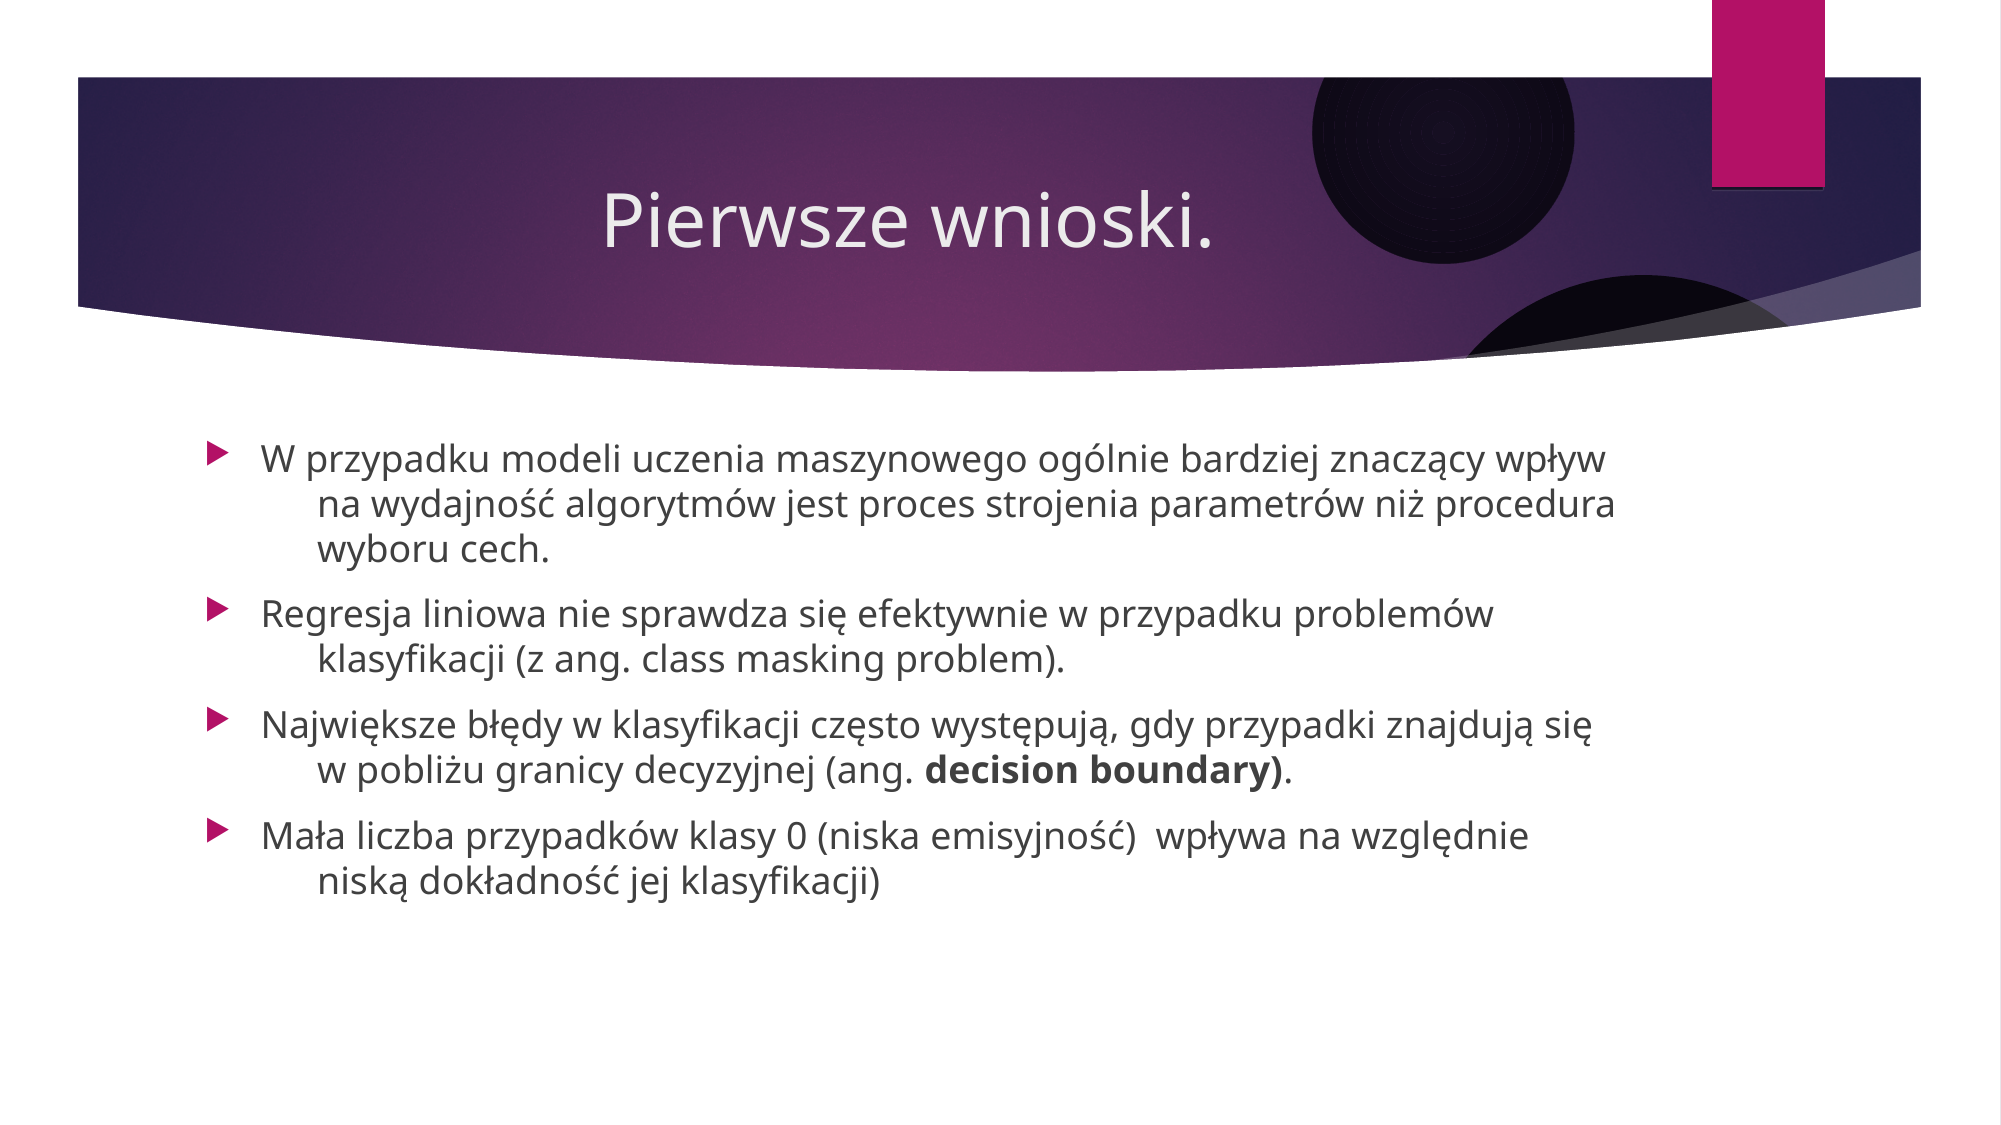

# Pierwsze wnioski.
W przypadku modeli uczenia maszynowego ogólnie bardziej znaczący wpływ na wydajność algorytmów jest proces strojenia parametrów niż procedura wyboru cech.
Regresja liniowa nie sprawdza się efektywnie w przypadku problemów klasyfikacji (z ang. class masking problem).
Największe błędy w klasyfikacji często występują, gdy przypadki znajdują się w pobliżu granicy decyzyjnej (ang. decision boundary).
Mała liczba przypadków klasy 0 (niska emisyjność) wpływa na względnie niską dokładność jej klasyfikacji)